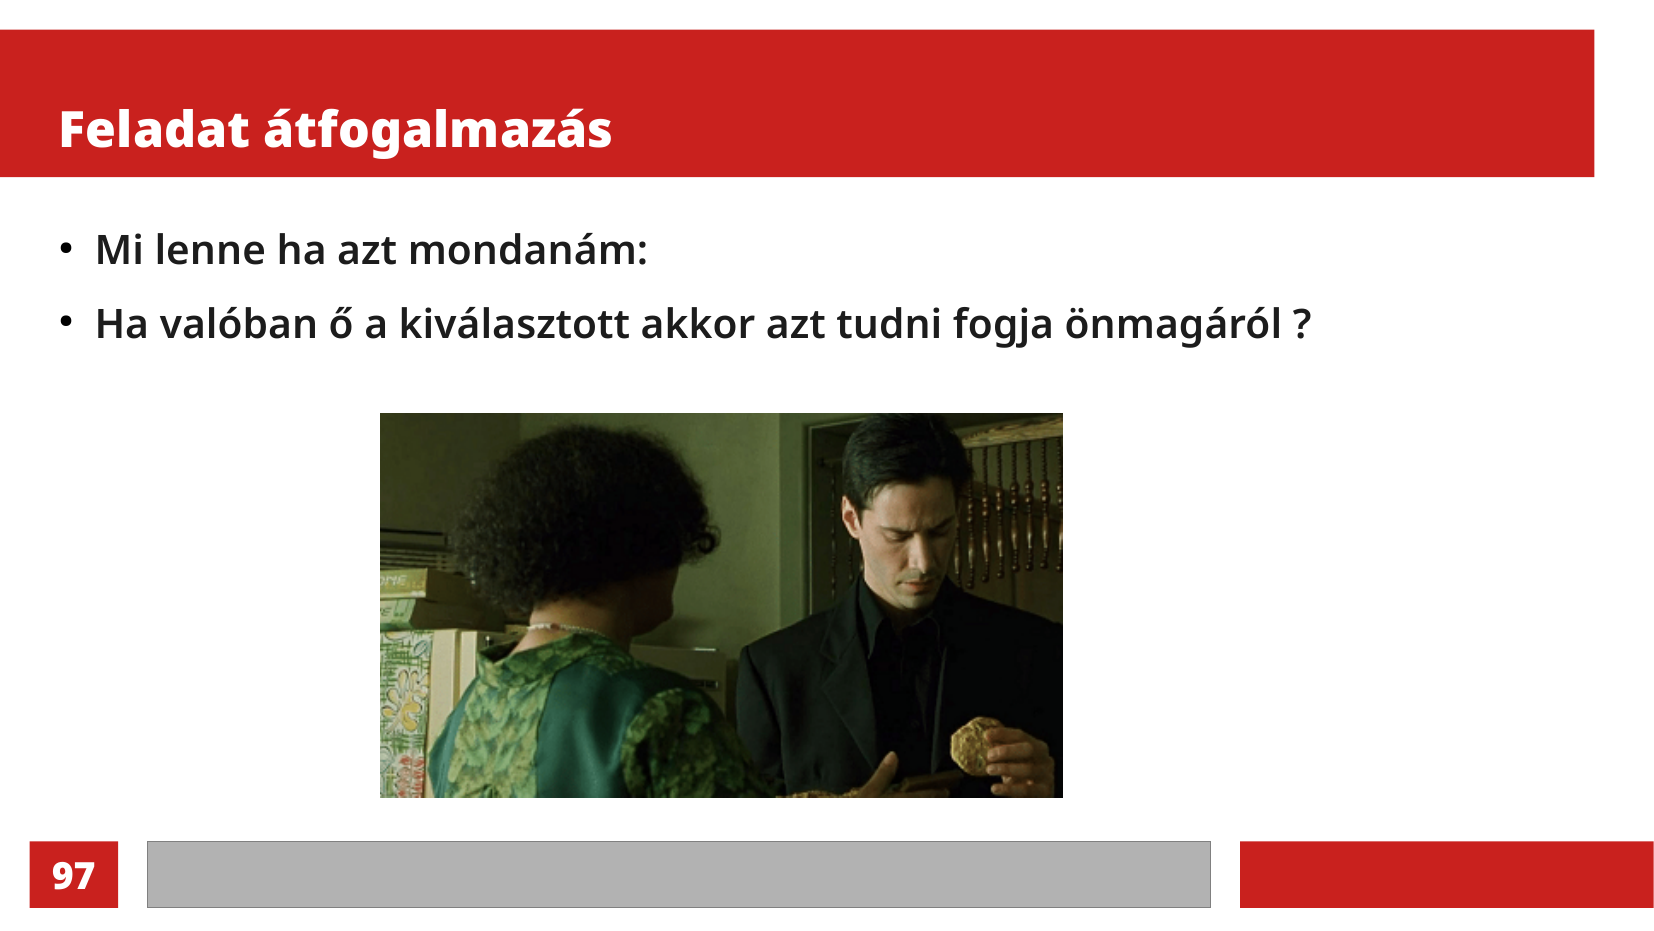

# Feladat átfogalmazás
Mi lenne ha azt mondanám:
Ha valóban ő a kiválasztott akkor azt tudni fogja önmagáról ?
97